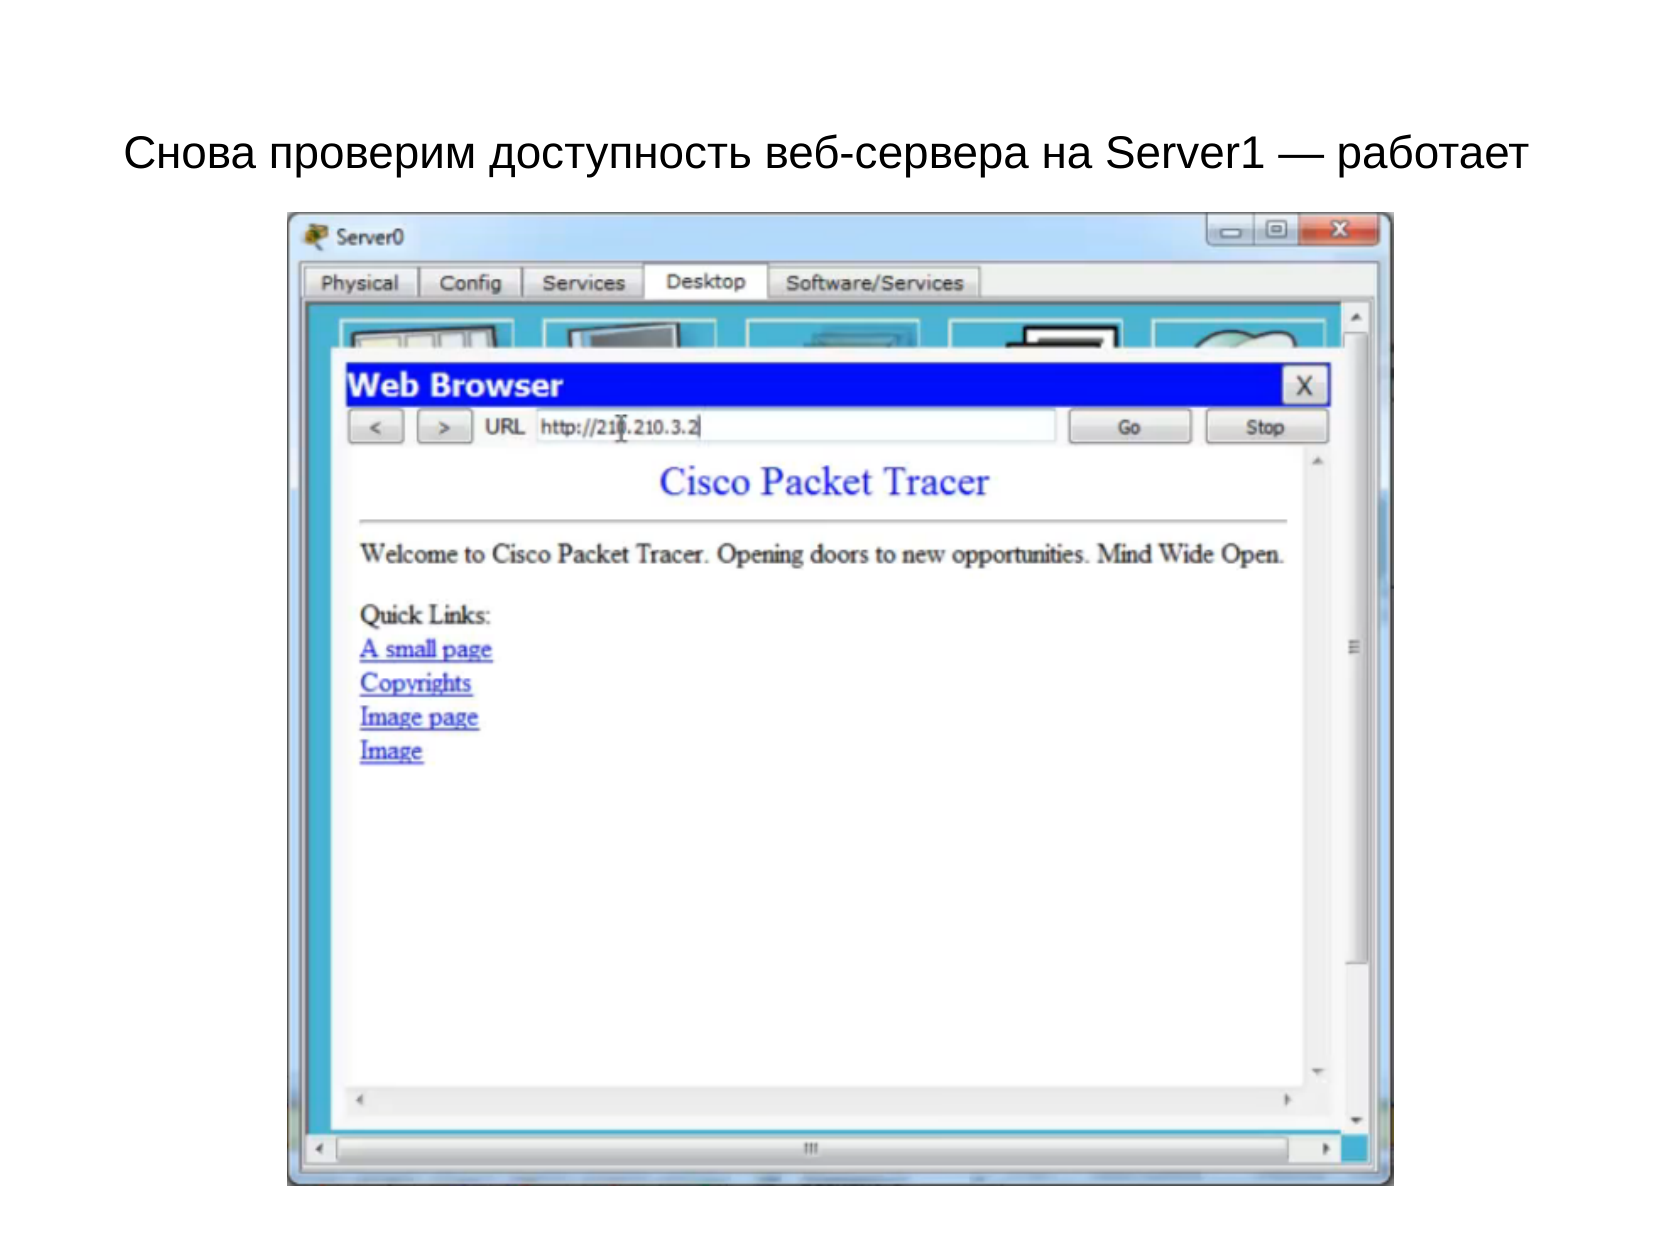

# Снова проверим доступность веб-сервера на Server1 — работает